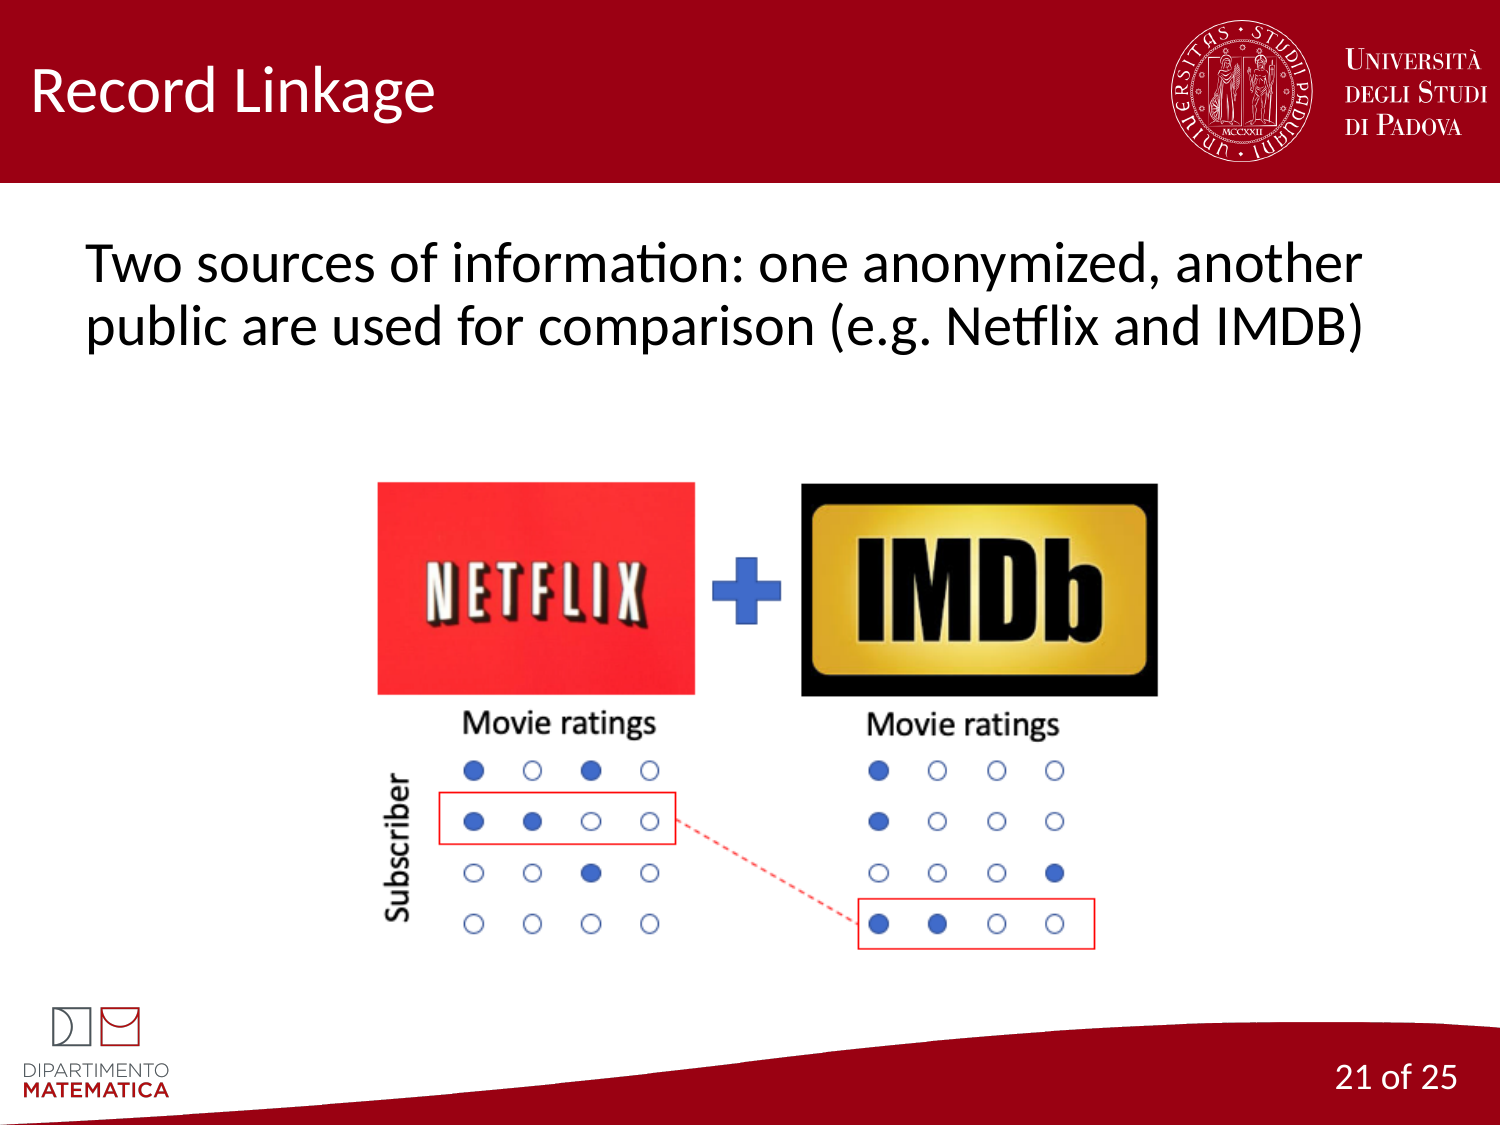

# Record Linkage
Two sources of information: one anonymized, another public are used for comparison (e.g. Netflix and IMDB)
 of 25